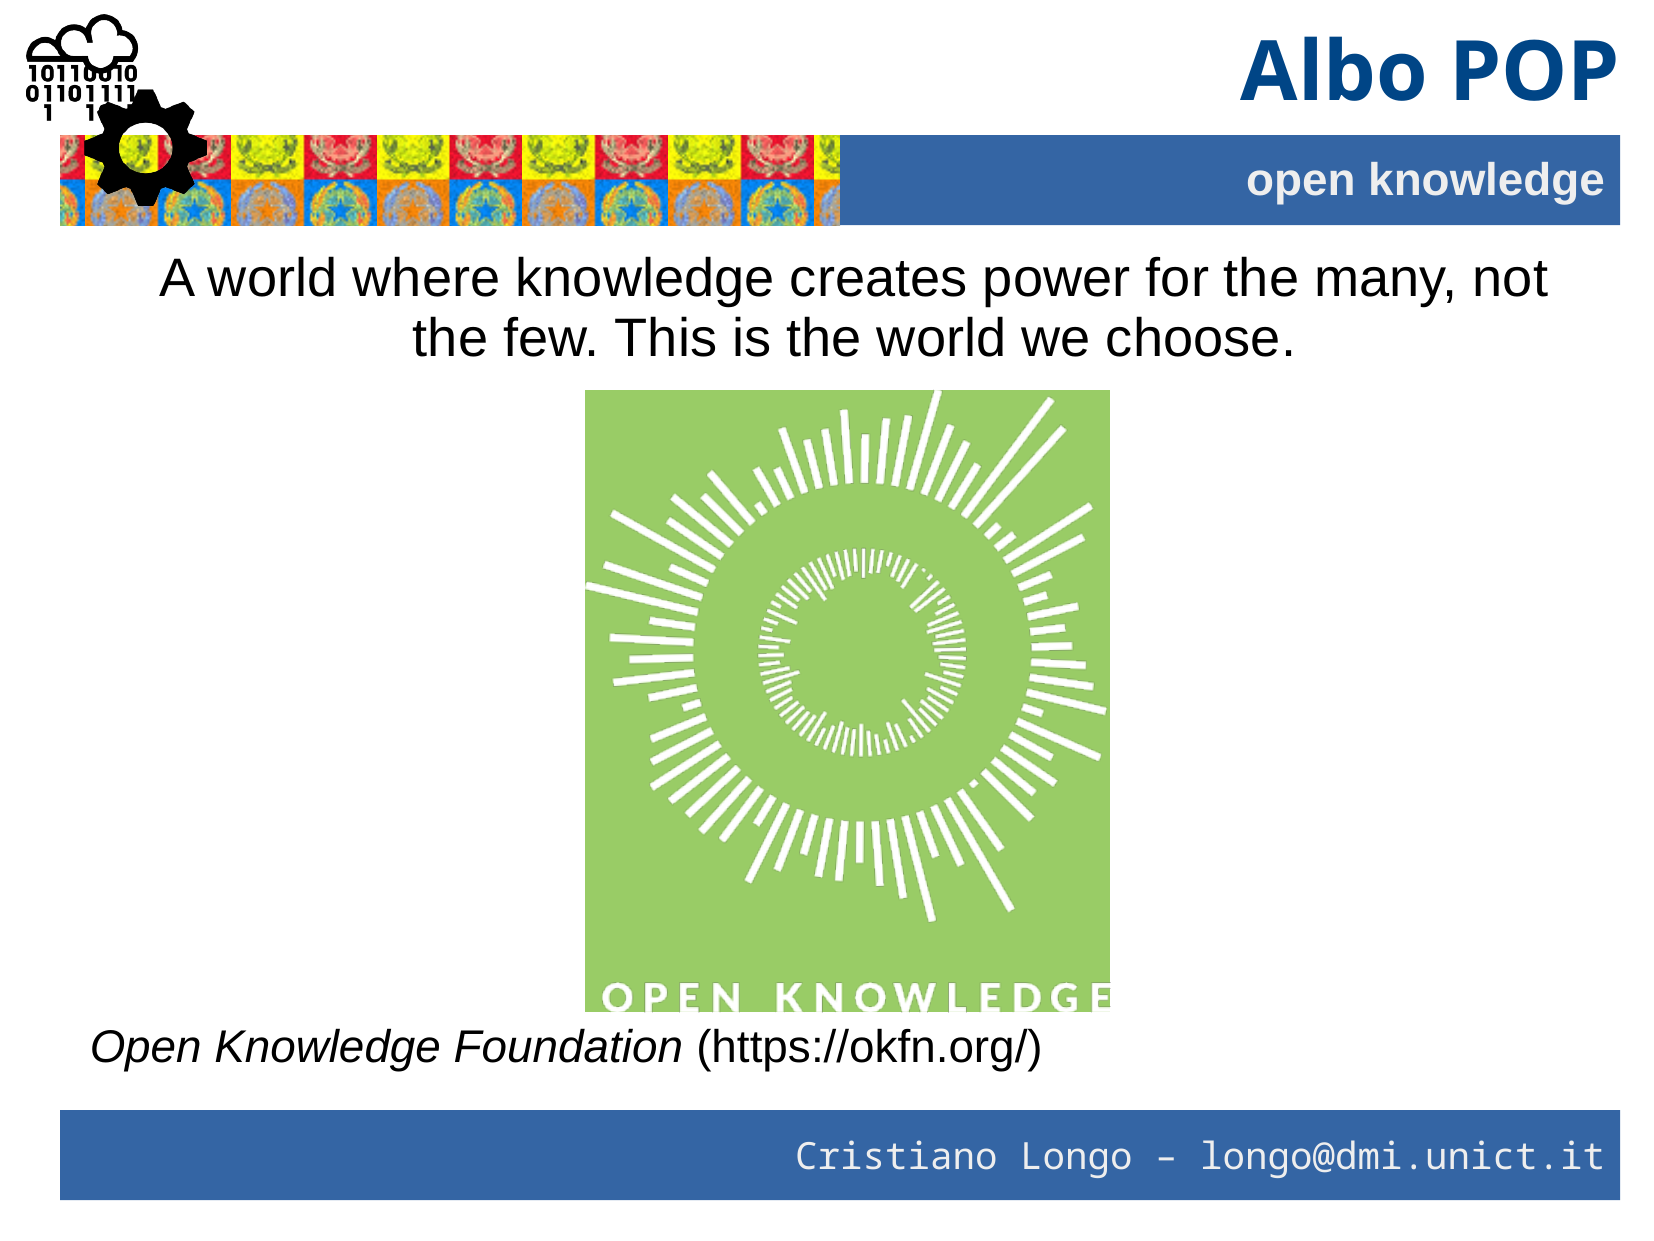

Albo POP
open knowledge
A world where knowledge creates power for the many, not the few. This is the world we choose.
Open Knowledge Foundation (https://okfn.org/)
Cristiano Longo – longo@dmi.unict.it